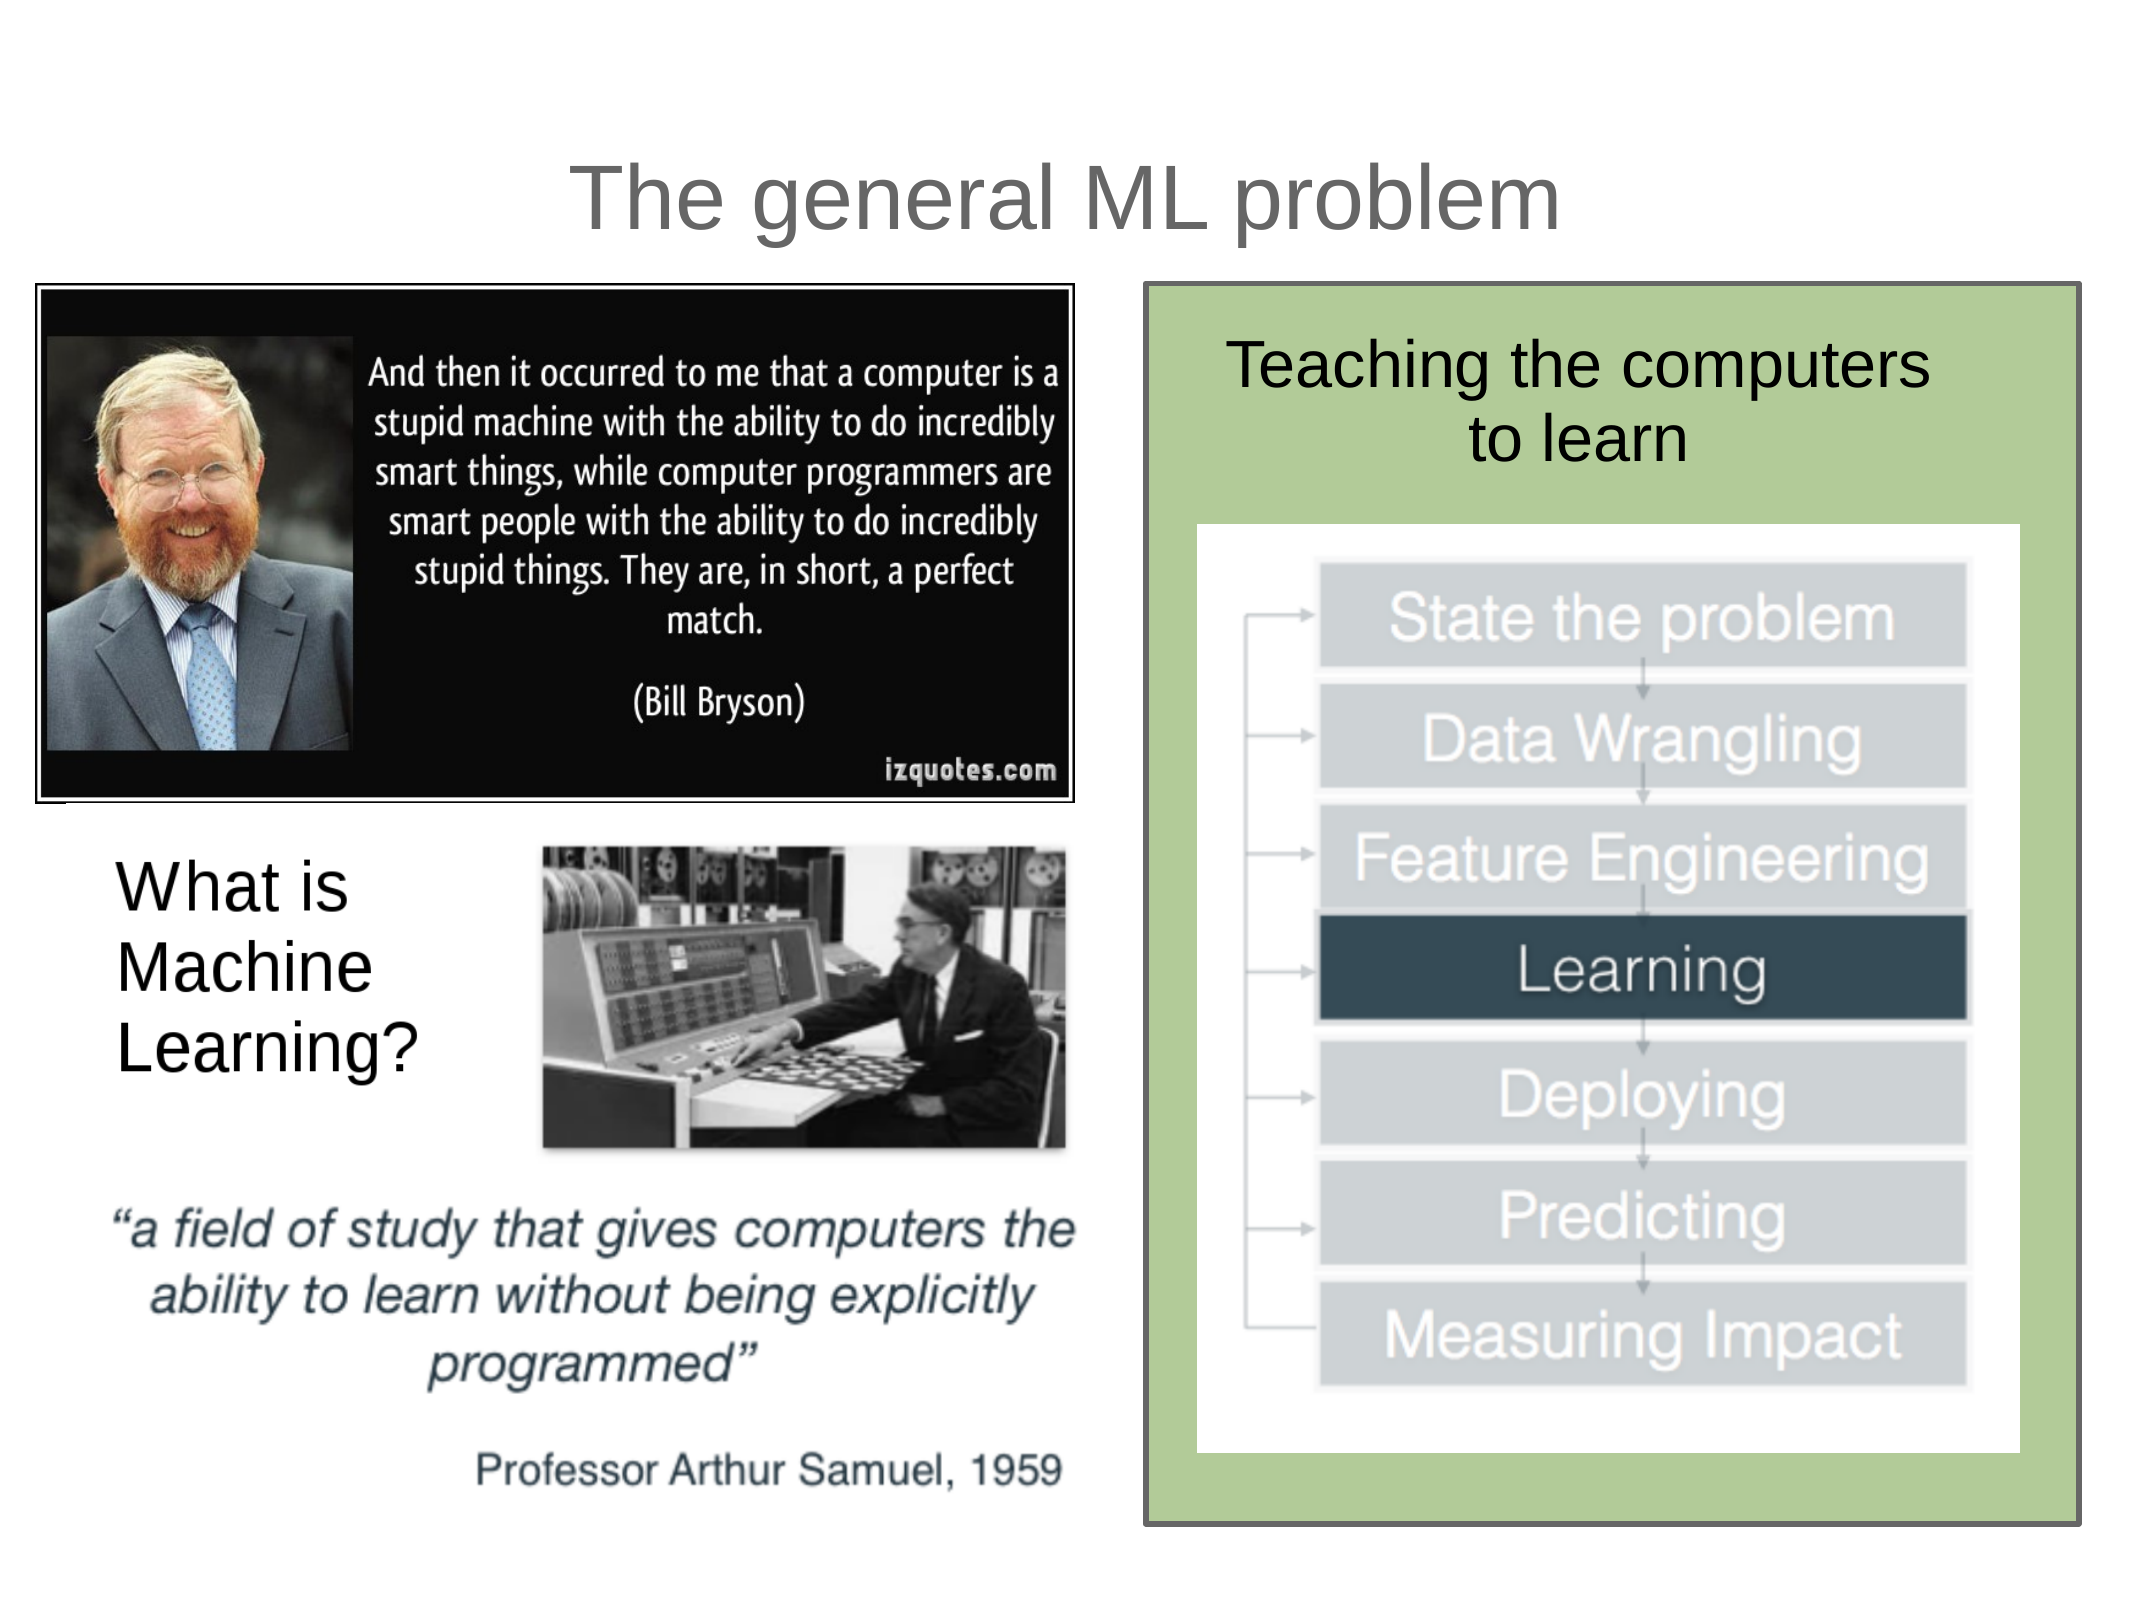

# The general ML problem
Teaching the computers to learn